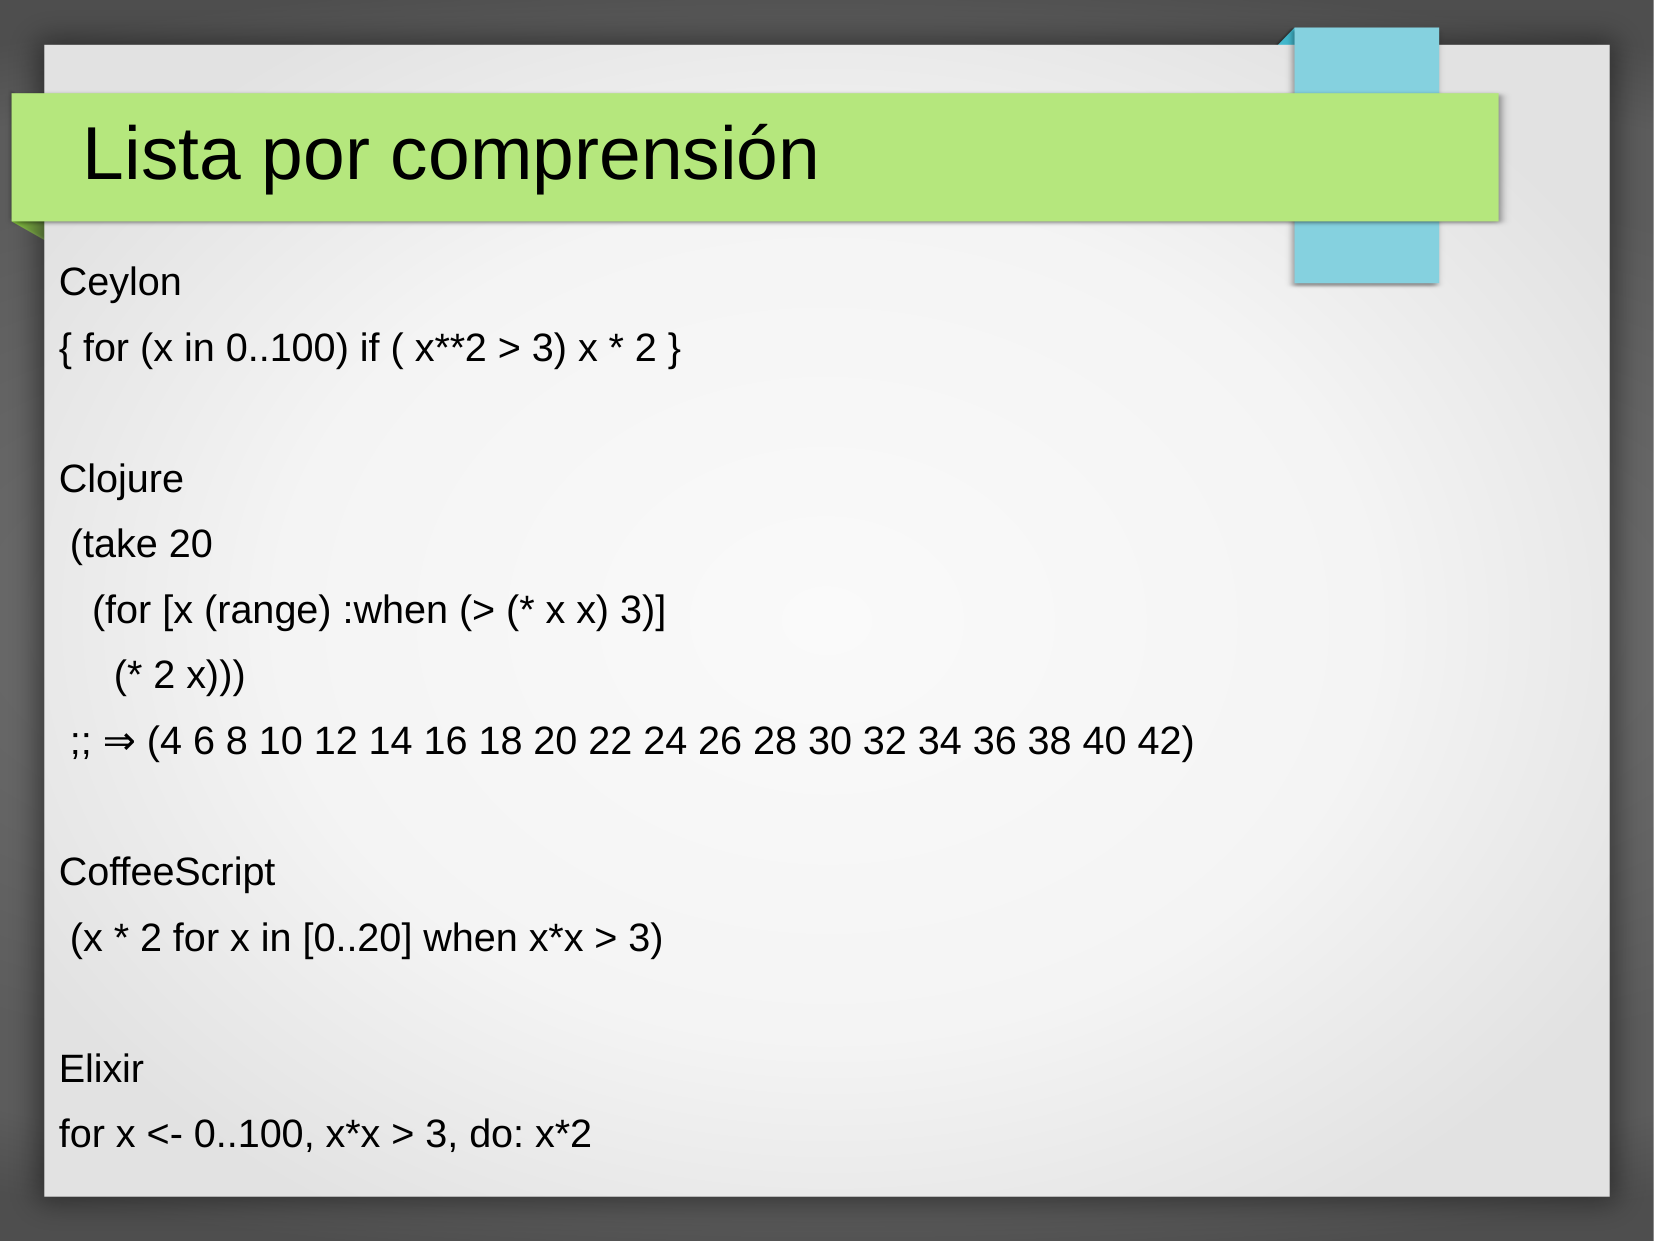

# Lista por comprensión
Ceylon
{ for (x in 0..100) if ( x**2 > 3) x * 2 }
Clojure
 (take 20
 (for [x (range) :when (> (* x x) 3)]
 (* 2 x)))
 ;; ⇒ (4 6 8 10 12 14 16 18 20 22 24 26 28 30 32 34 36 38 40 42)
CoffeeScript
 (x * 2 for x in [0..20] when x*x > 3)
Elixir
for x <- 0..100, x*x > 3, do: x*2